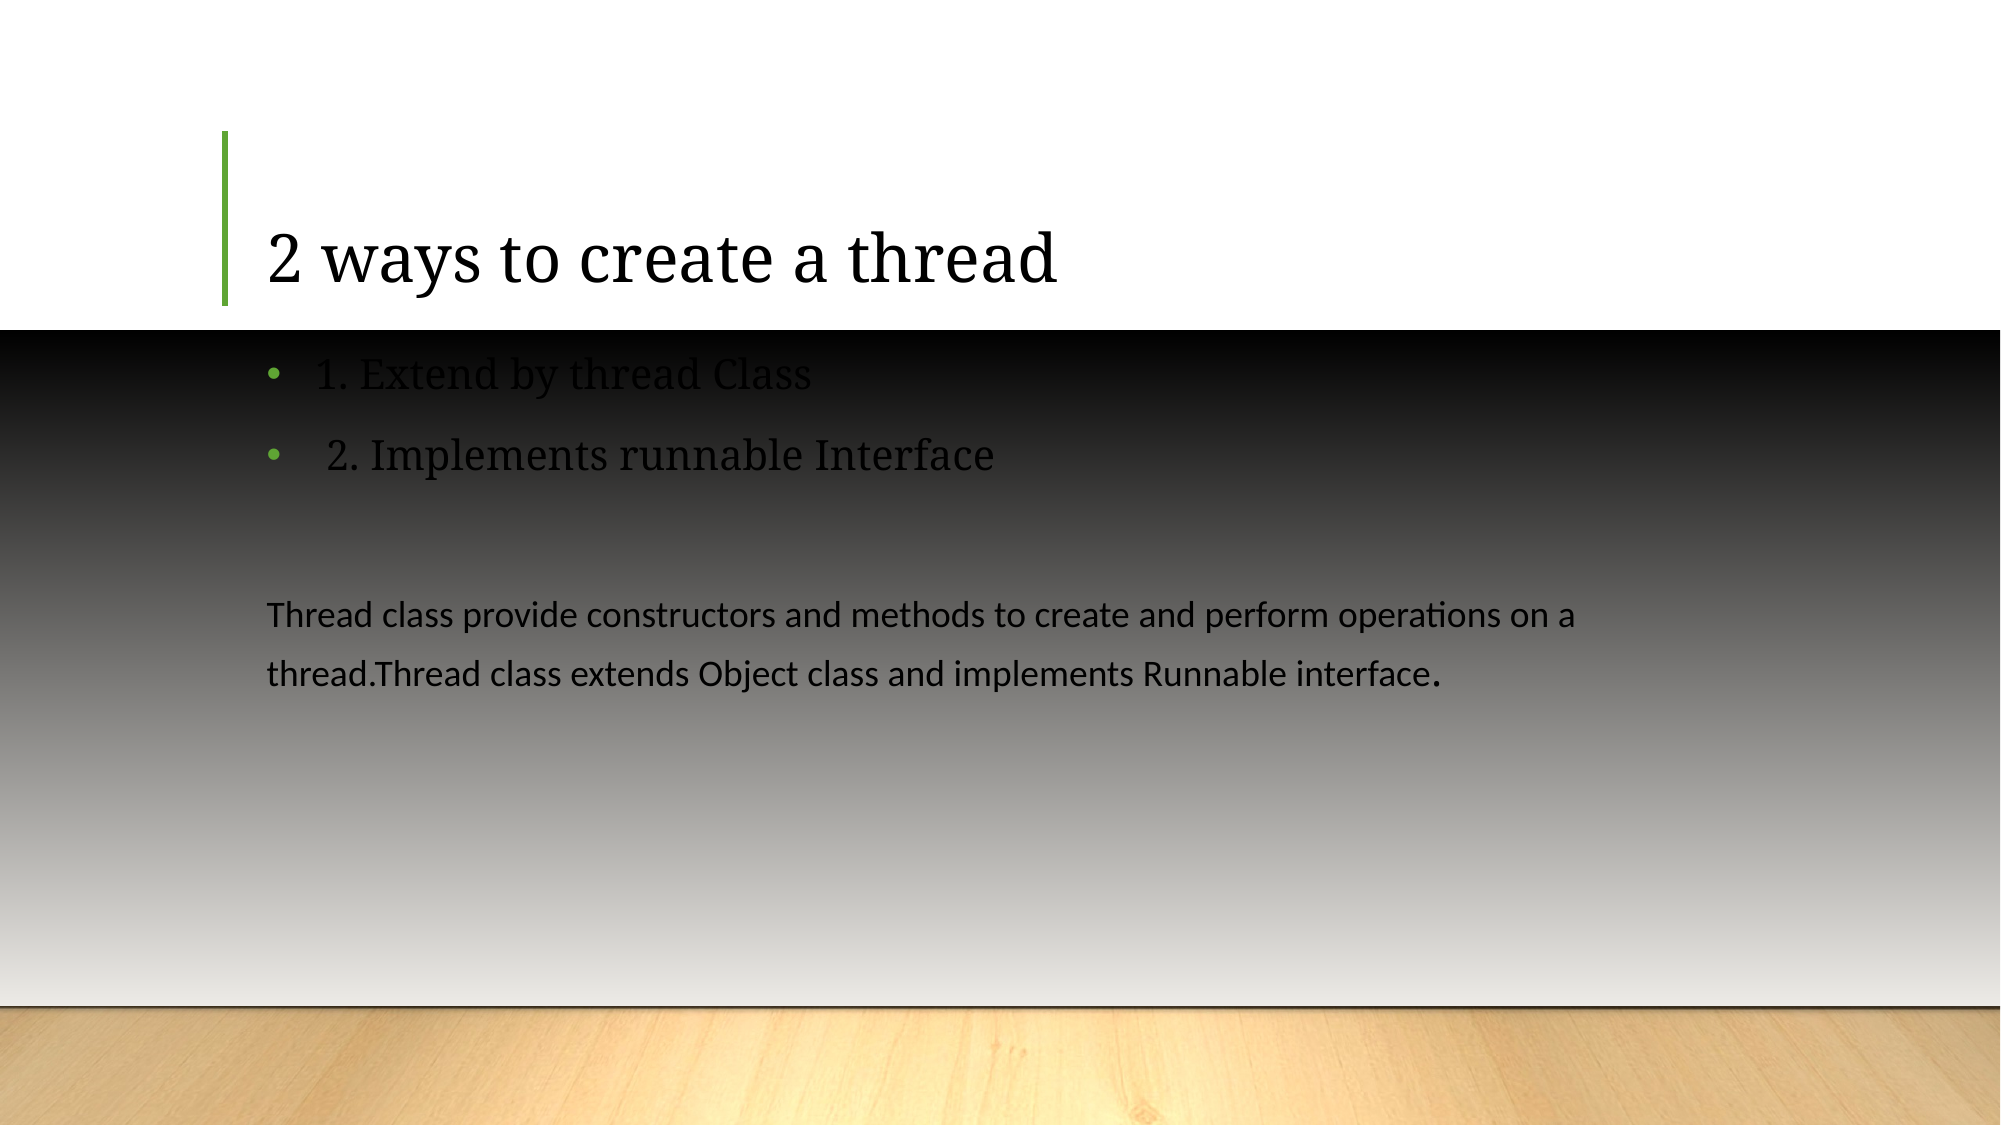

# 2 ways to create a thread
 1. Extend by thread Class
 2. Implements runnable Interface
Thread class provide constructors and methods to create and perform operations on a thread.Thread class extends Object class and implements Runnable interface.